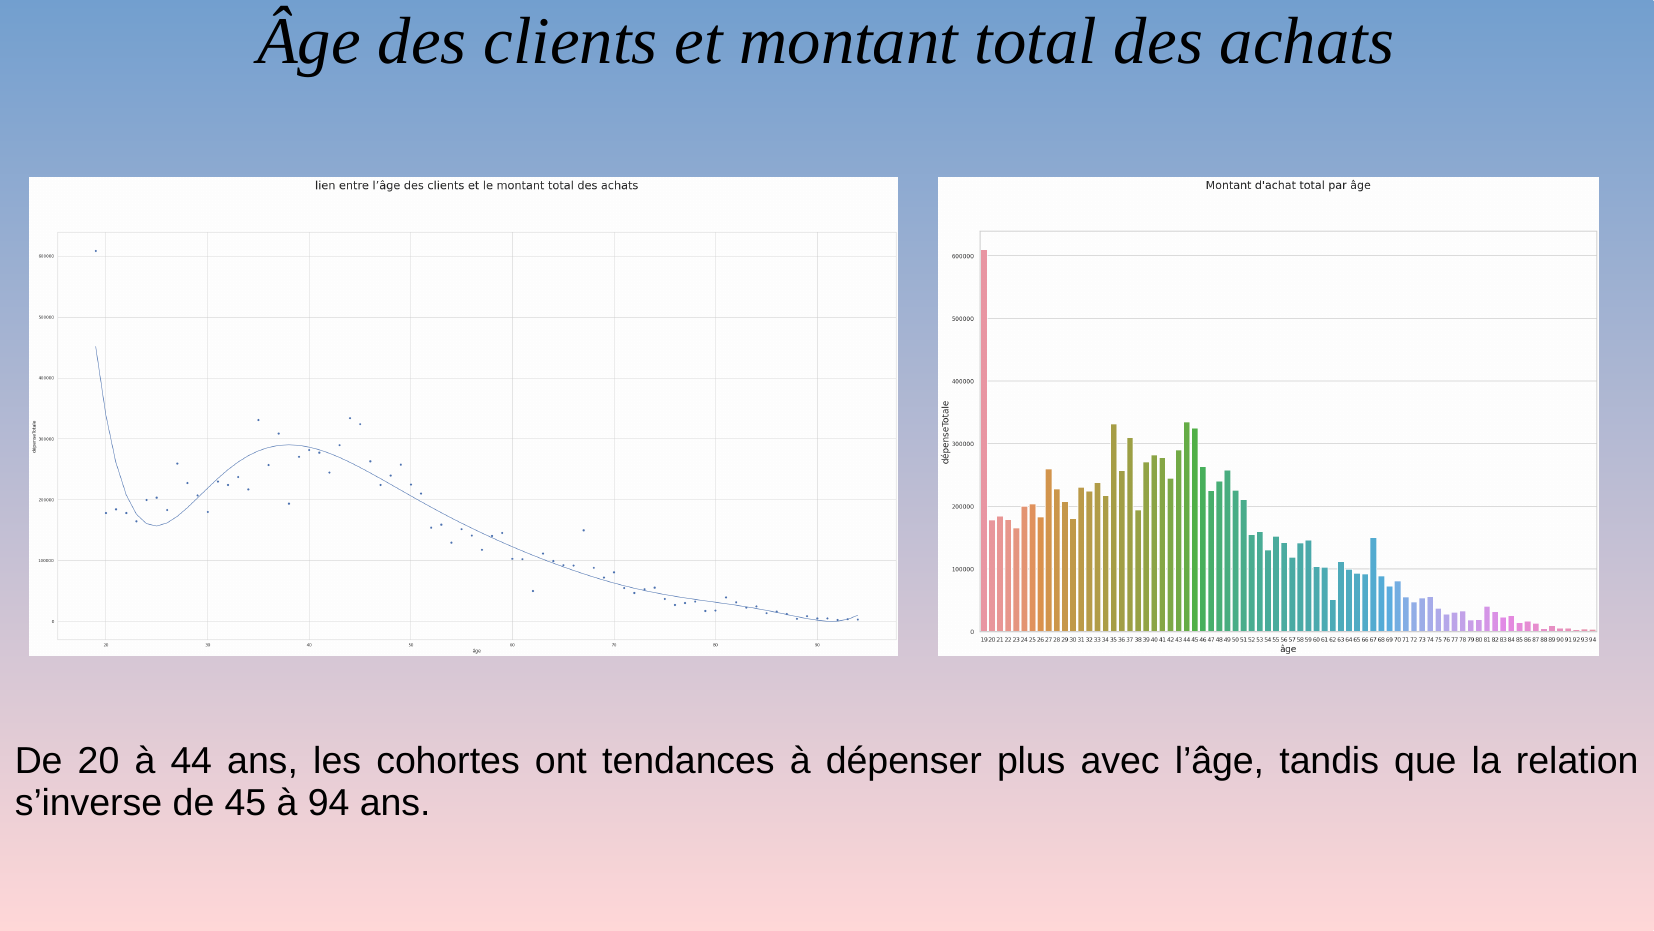

# Âge des clients et montant total des achats
De 20 à 44 ans, les cohortes ont tendances à dépenser plus avec l’âge, tandis que la relation s’inverse de 45 à 94 ans.